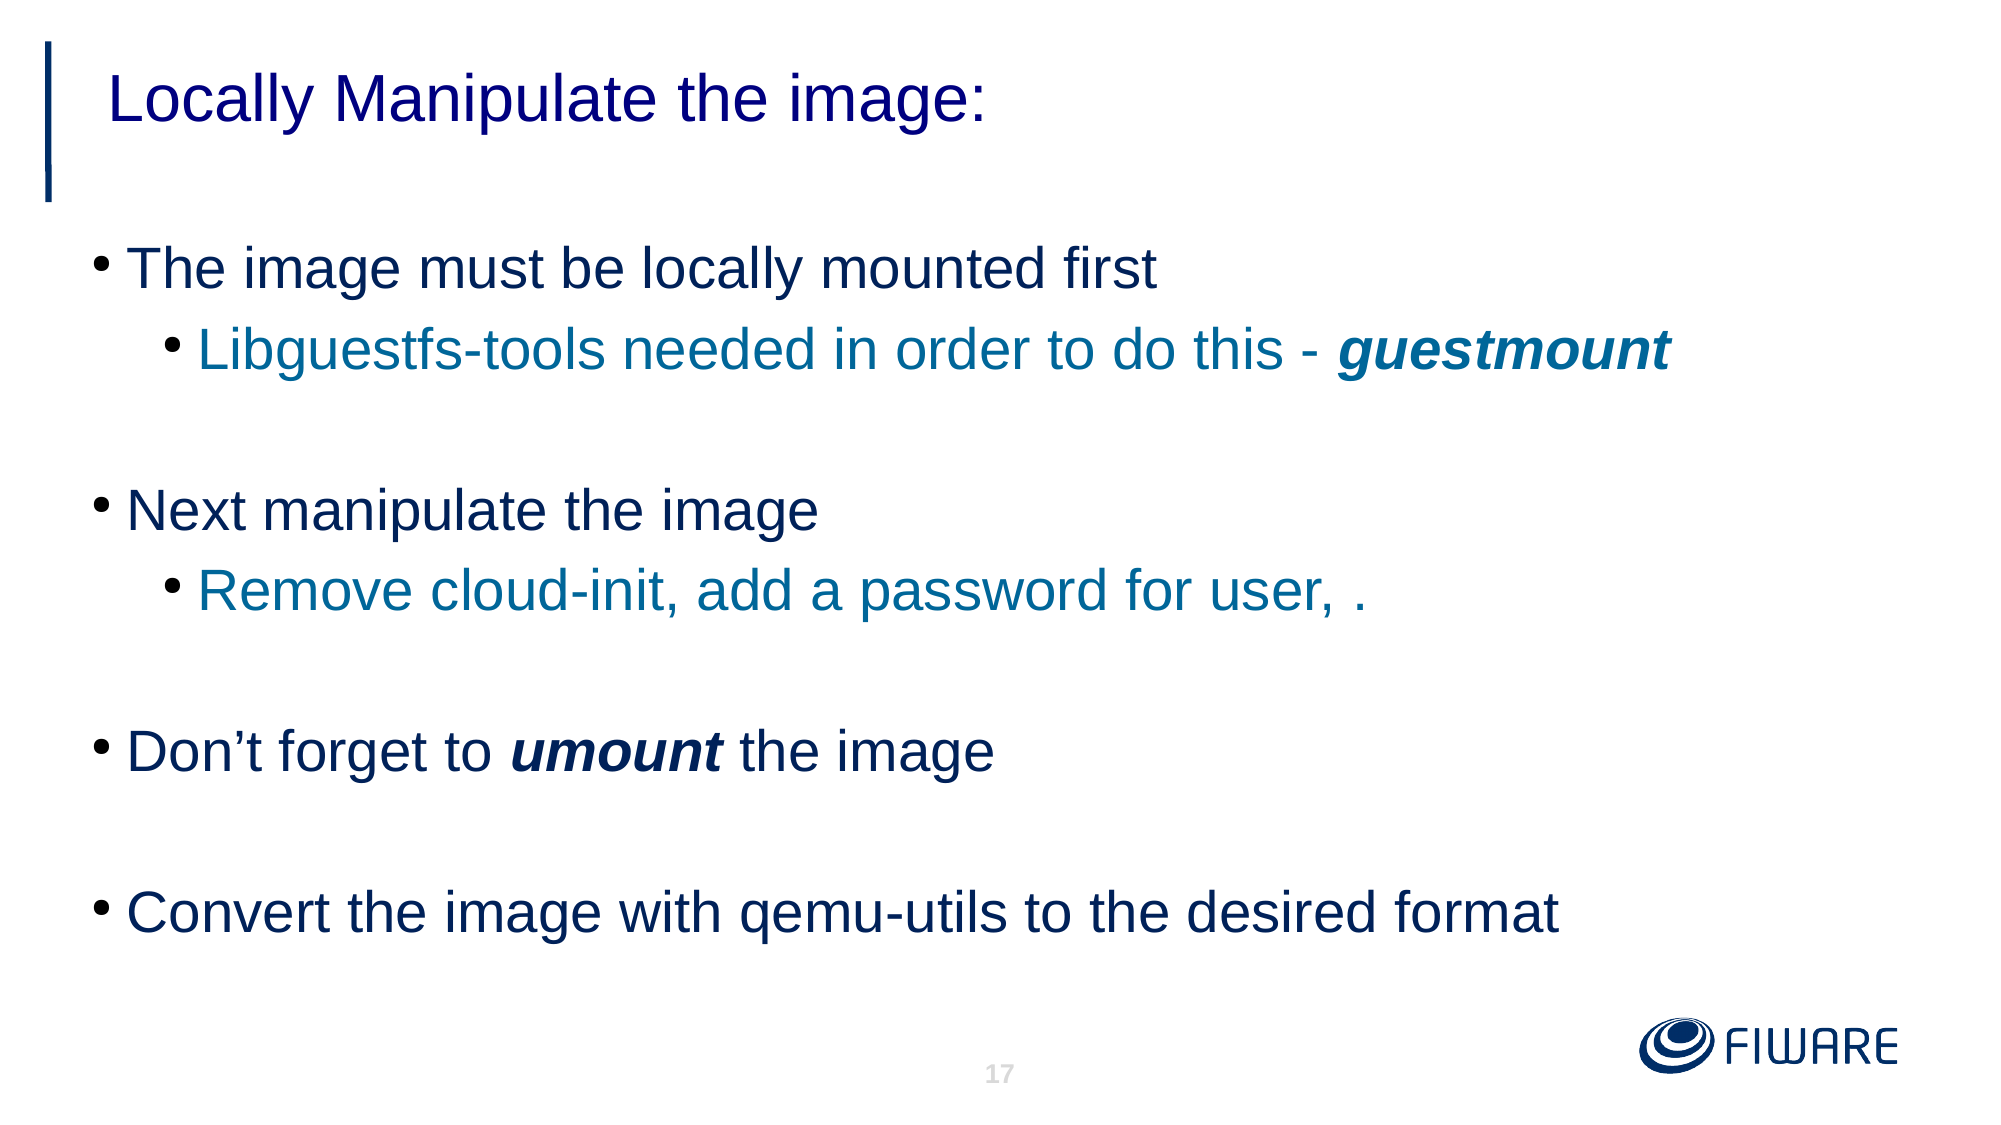

# Locally Manipulate the image:
The image must be locally mounted first
Libguestfs-tools needed in order to do this - guestmount
Next manipulate the image
Remove cloud-init, add a password for user, .
Don’t forget to umount the image
Convert the image with qemu-utils to the desired format